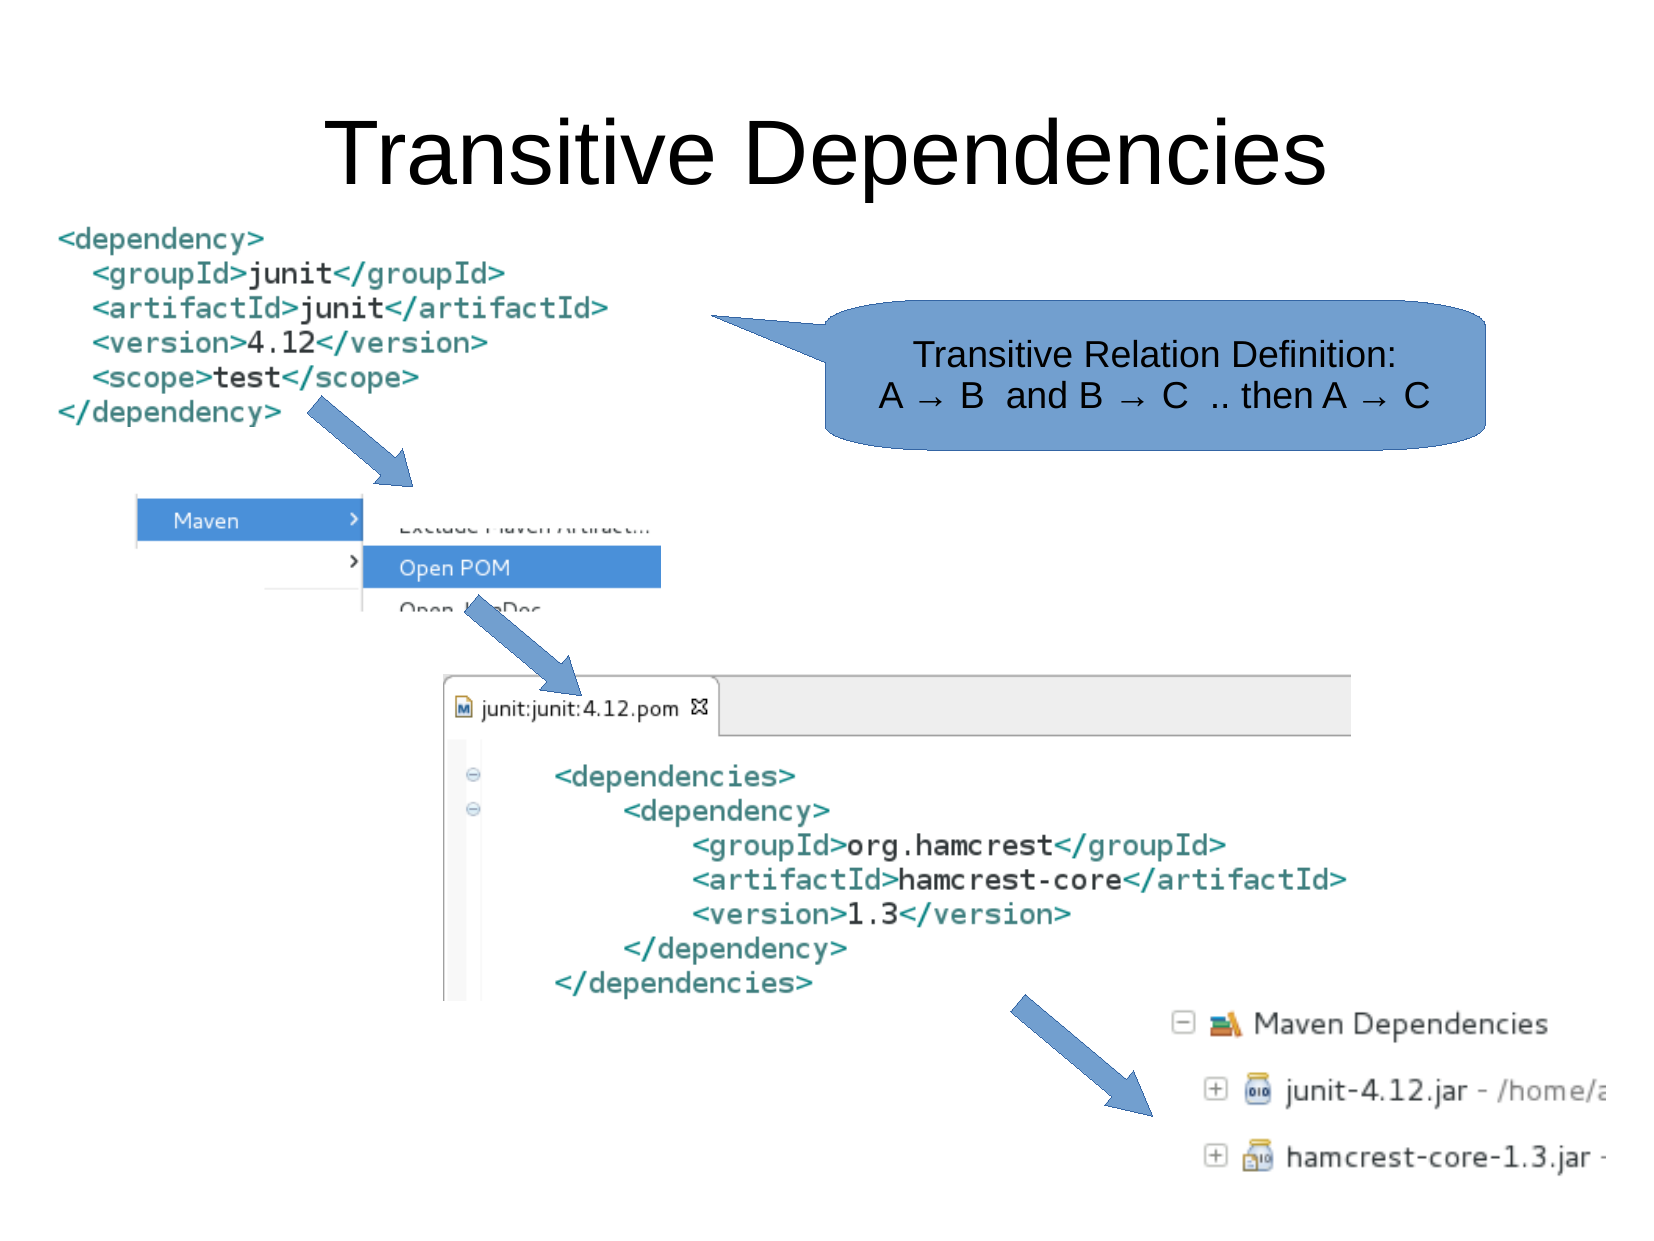

# Transitive Dependencies
Transitive Relation Definition:
A → B and B → C .. then A → C